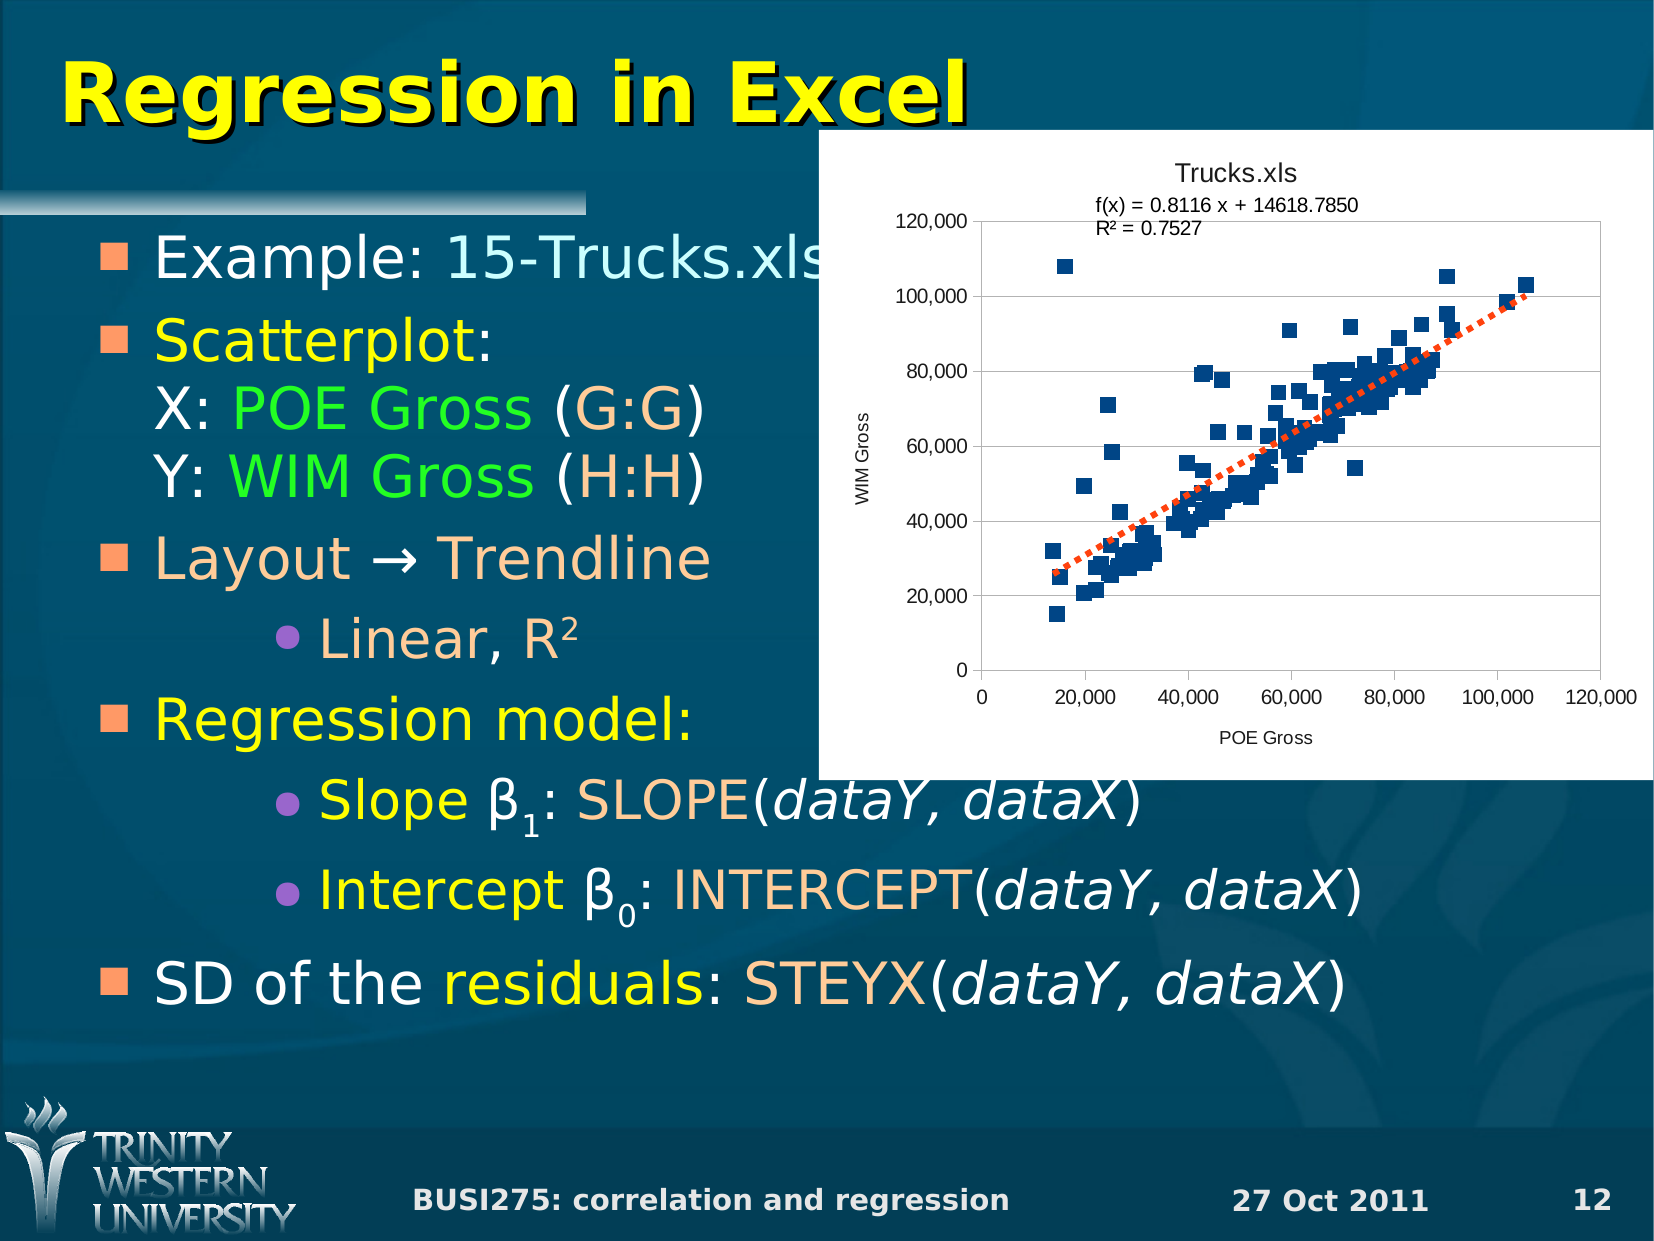

# Regression in Excel
### Chart: Trucks.xls
| Category | WIM Gross Weight |
|---|---|Example: 15-Trucks.xls
Scatterplot:
X: POE Gross (G:G)
Y: WIM Gross (H:H)
Layout → Trendline
Linear, R2
Regression model:
Slope β1: SLOPE(dataY, dataX)
Intercept β0: INTERCEPT(dataY, dataX)
SD of the residuals: STEYX(dataY, dataX)
BUSI275: correlation and regression
27 Oct 2011
12